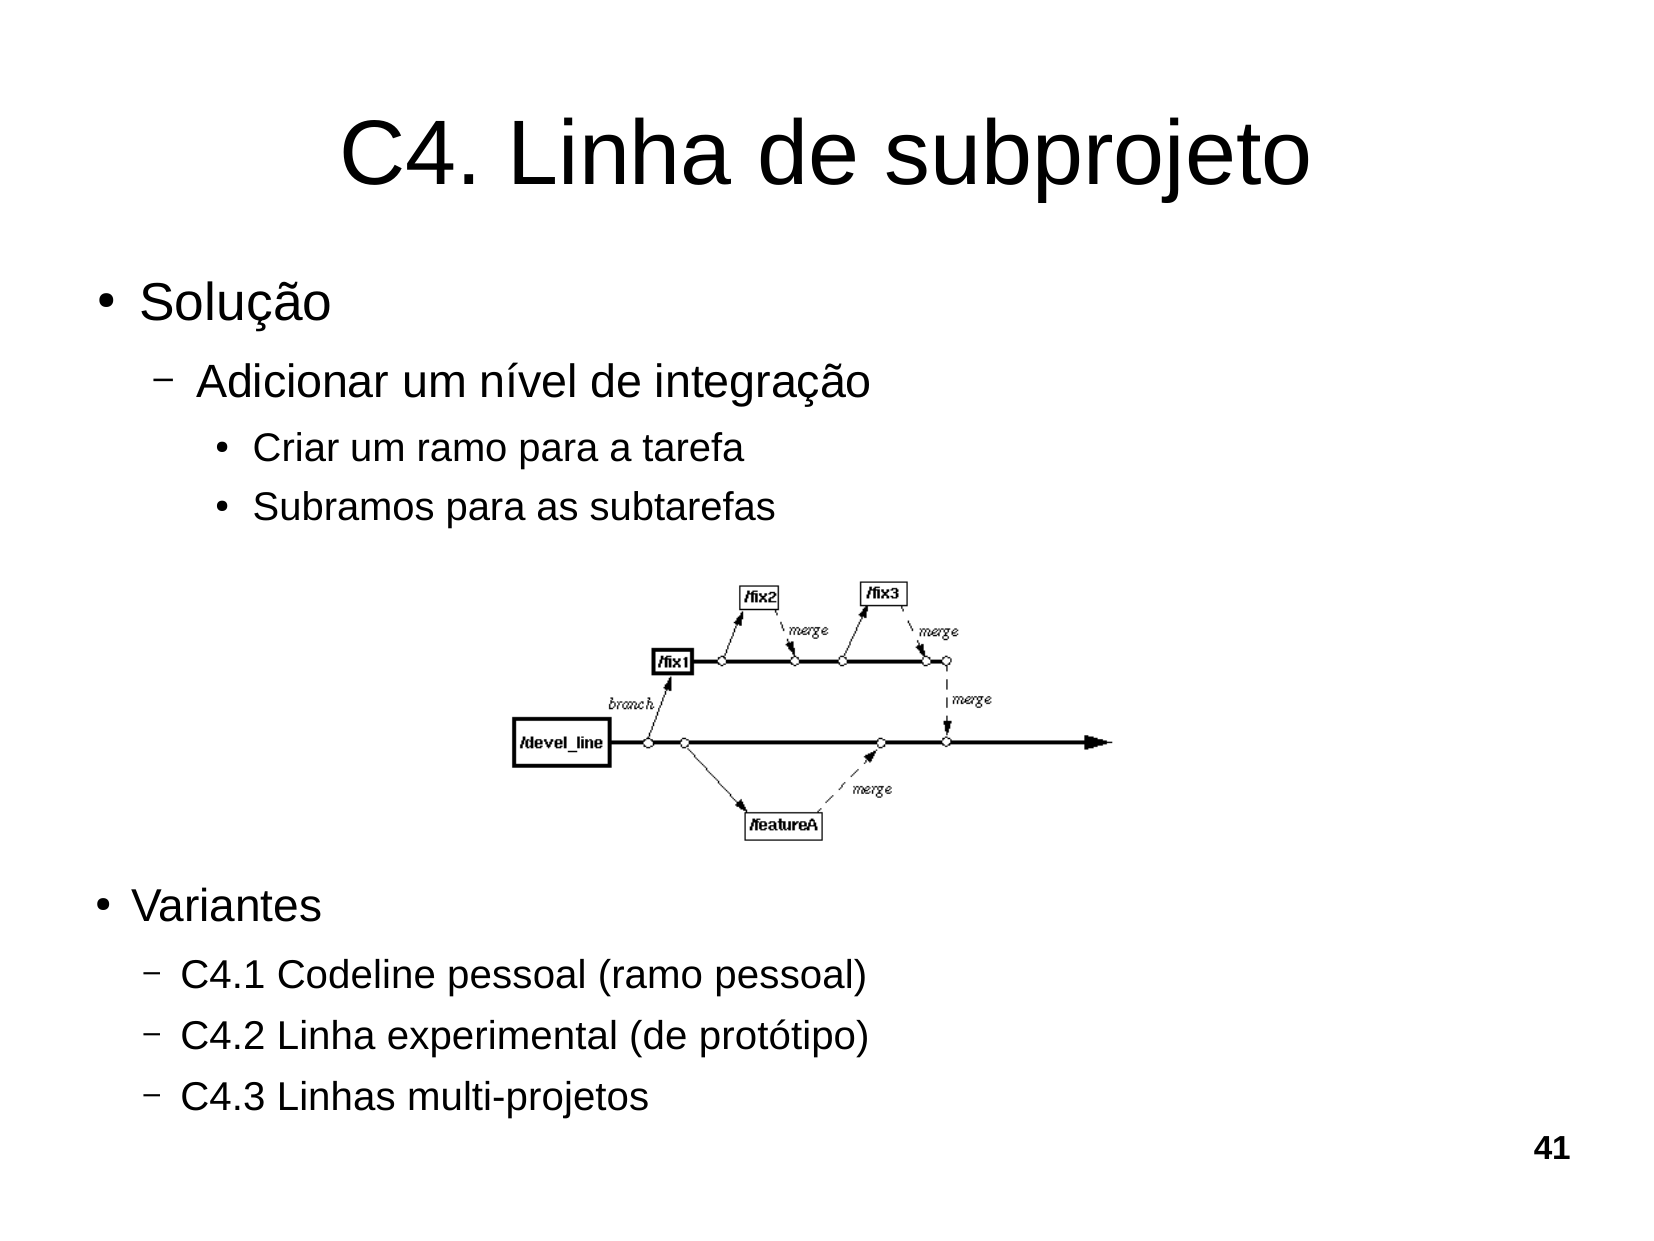

# C4. Linha de subprojeto
Solução
Adicionar um nível de integração
Criar um ramo para a tarefa
Subramos para as subtarefas
Variantes
C4.1 Codeline pessoal (ramo pessoal)
C4.2 Linha experimental (de protótipo)
C4.3 Linhas multi-projetos
41